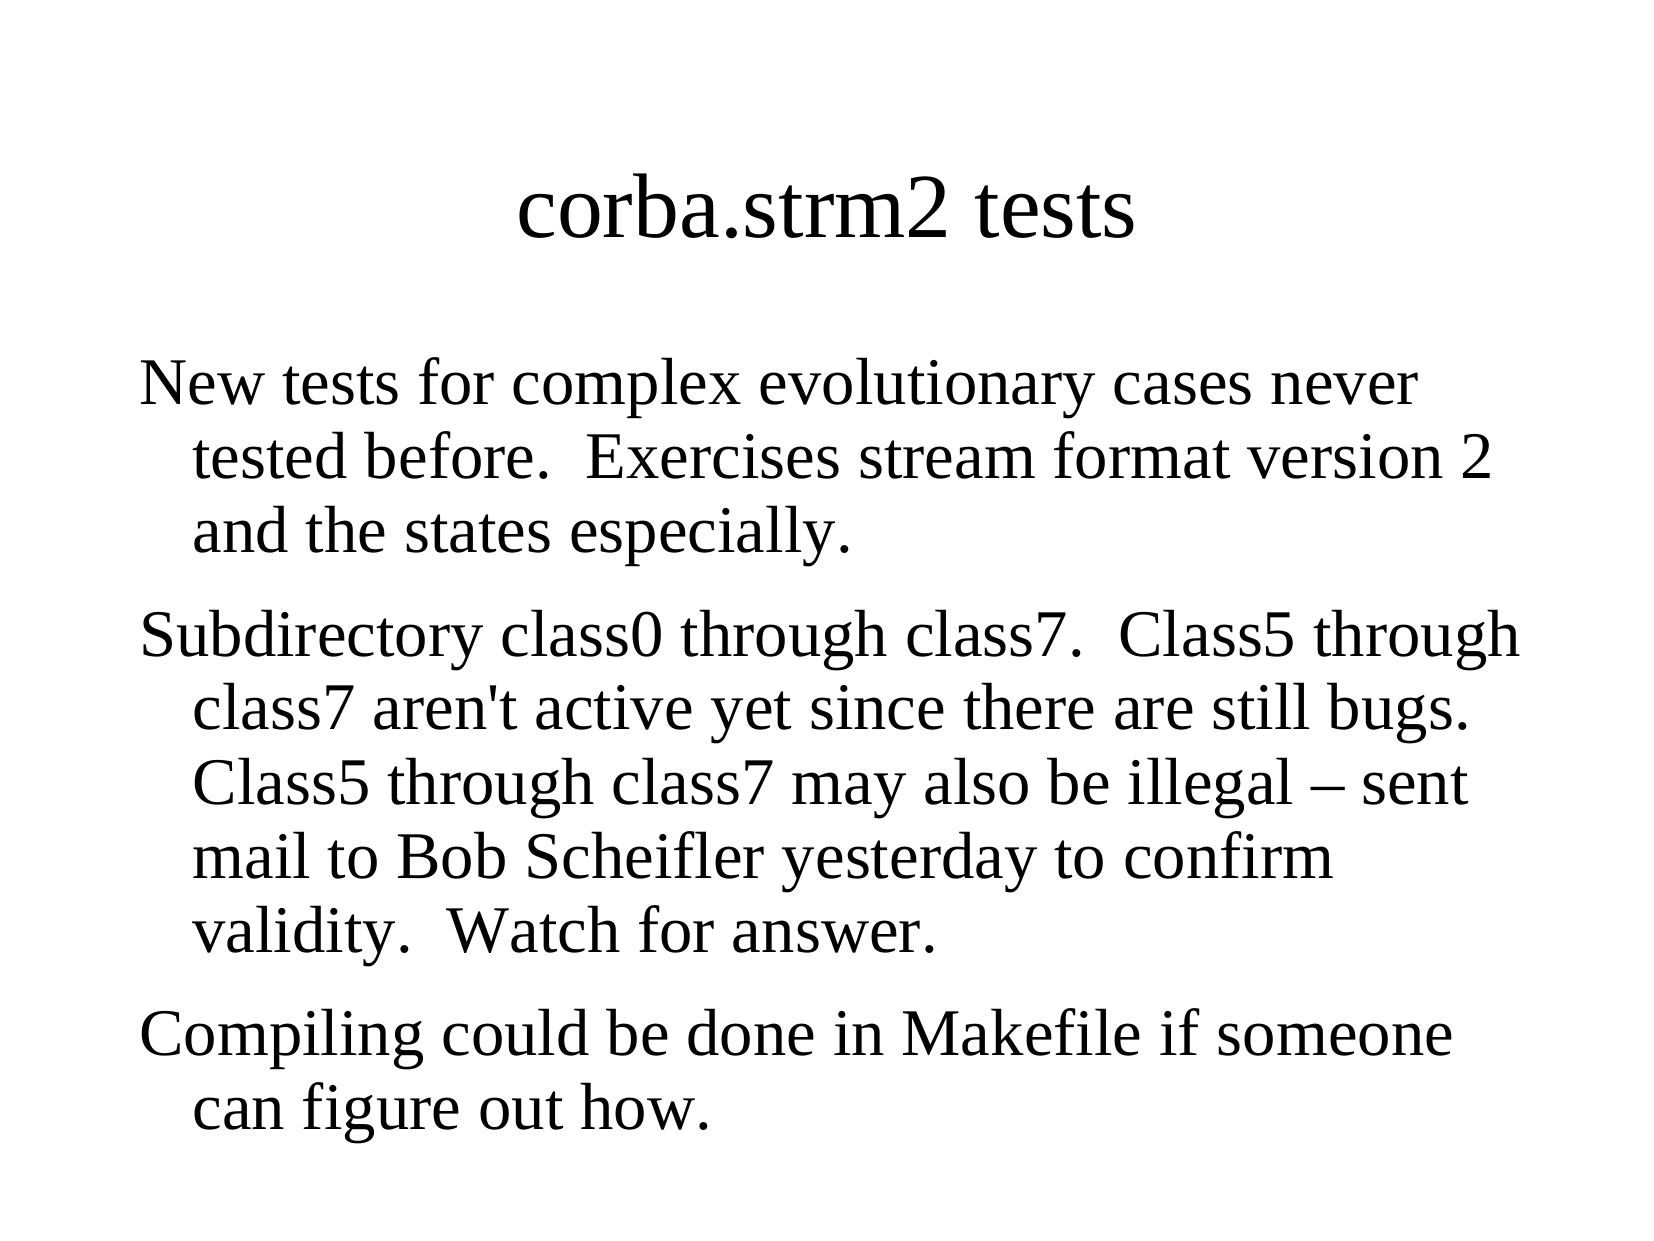

# corba.strm2 tests
New tests for complex evolutionary cases never tested before. Exercises stream format version 2 and the states especially.
Subdirectory class0 through class7. Class5 through class7 aren't active yet since there are still bugs. Class5 through class7 may also be illegal – sent mail to Bob Scheifler yesterday to confirm validity. Watch for answer.
Compiling could be done in Makefile if someone can figure out how.